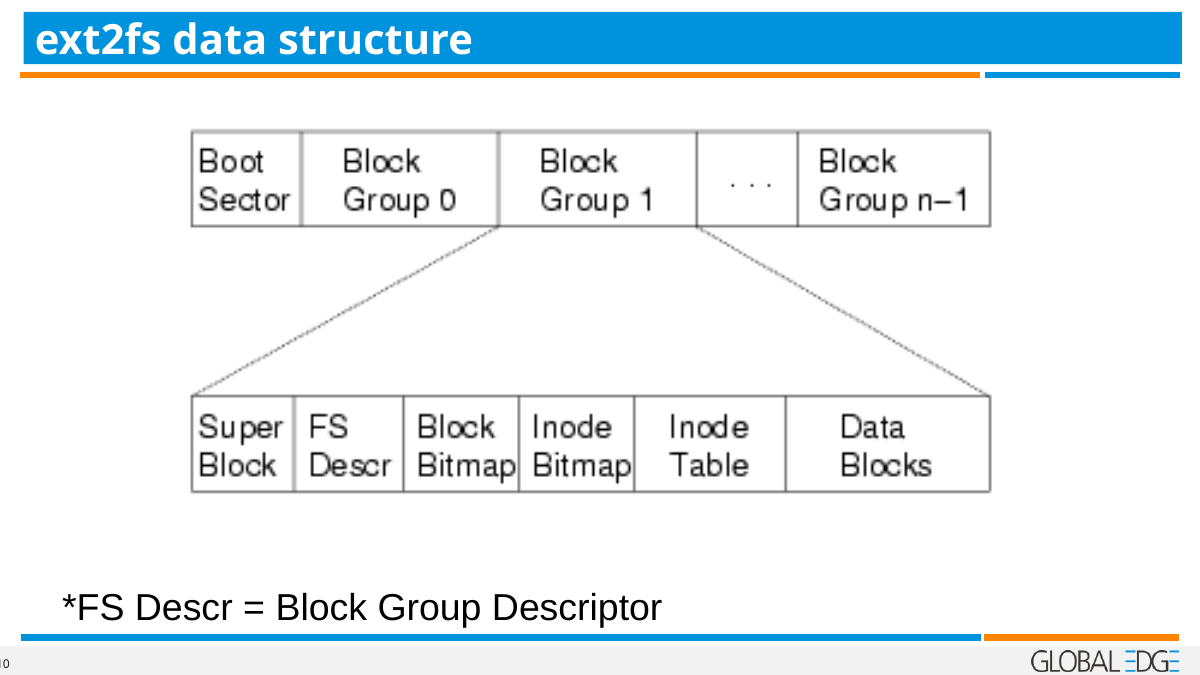

# ext2fs data structure
*FS Descr = Block Group Descriptor